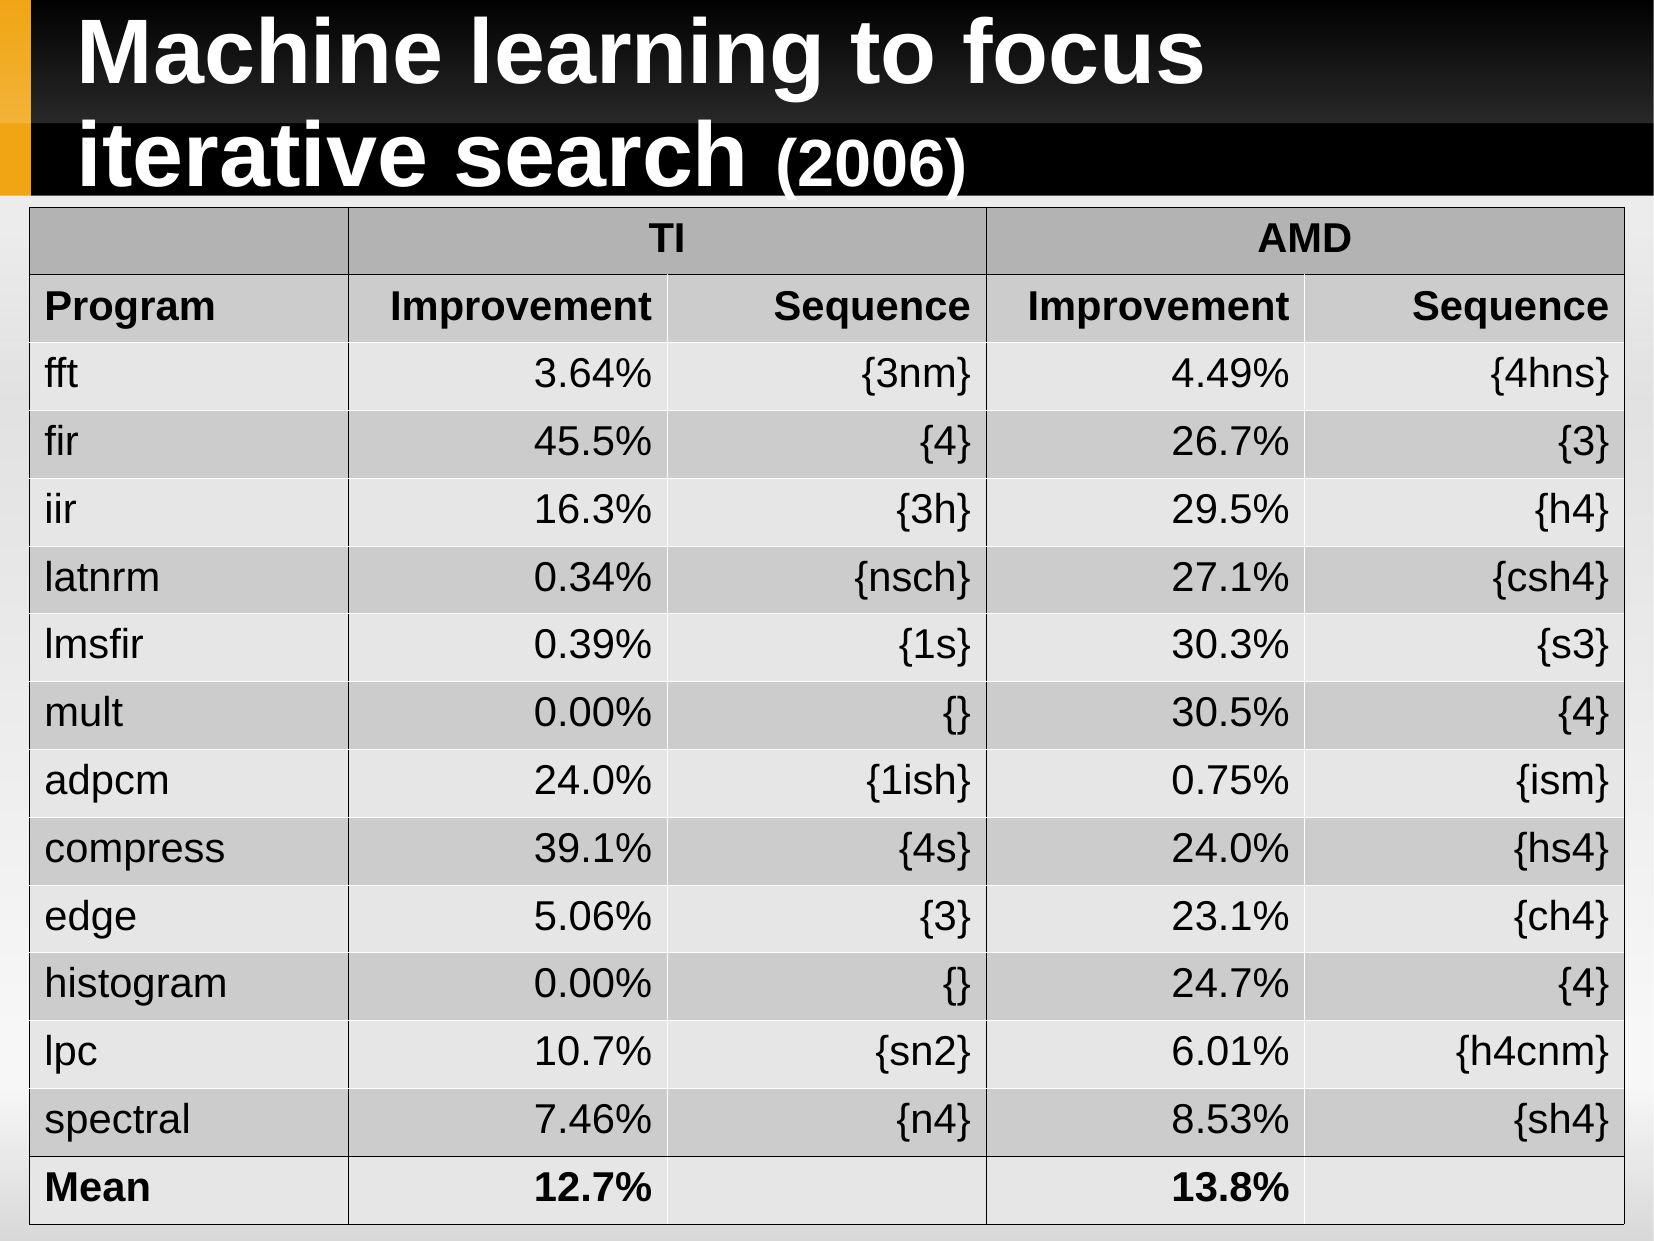

# Machine learning to focus iterative search (2006)
| | TI | | AMD | |
| --- | --- | --- | --- | --- |
| Program | Improvement | Sequence | Improvement | Sequence |
| fft | 3.64% | {3nm} | 4.49% | {4hns} |
| fir | 45.5% | {4} | 26.7% | {3} |
| iir | 16.3% | {3h} | 29.5% | {h4} |
| latnrm | 0.34% | {nsch} | 27.1% | {csh4} |
| lmsfir | 0.39% | {1s} | 30.3% | {s3} |
| mult | 0.00% | {} | 30.5% | {4} |
| adpcm | 24.0% | {1ish} | 0.75% | {ism} |
| compress | 39.1% | {4s} | 24.0% | {hs4} |
| edge | 5.06% | {3} | 23.1% | {ch4} |
| histogram | 0.00% | {} | 24.7% | {4} |
| lpc | 10.7% | {sn2} | 6.01% | {h4cnm} |
| spectral | 7.46% | {n4} | 8.53% | {sh4} |
| Mean | 12.7% | | 13.8% | |